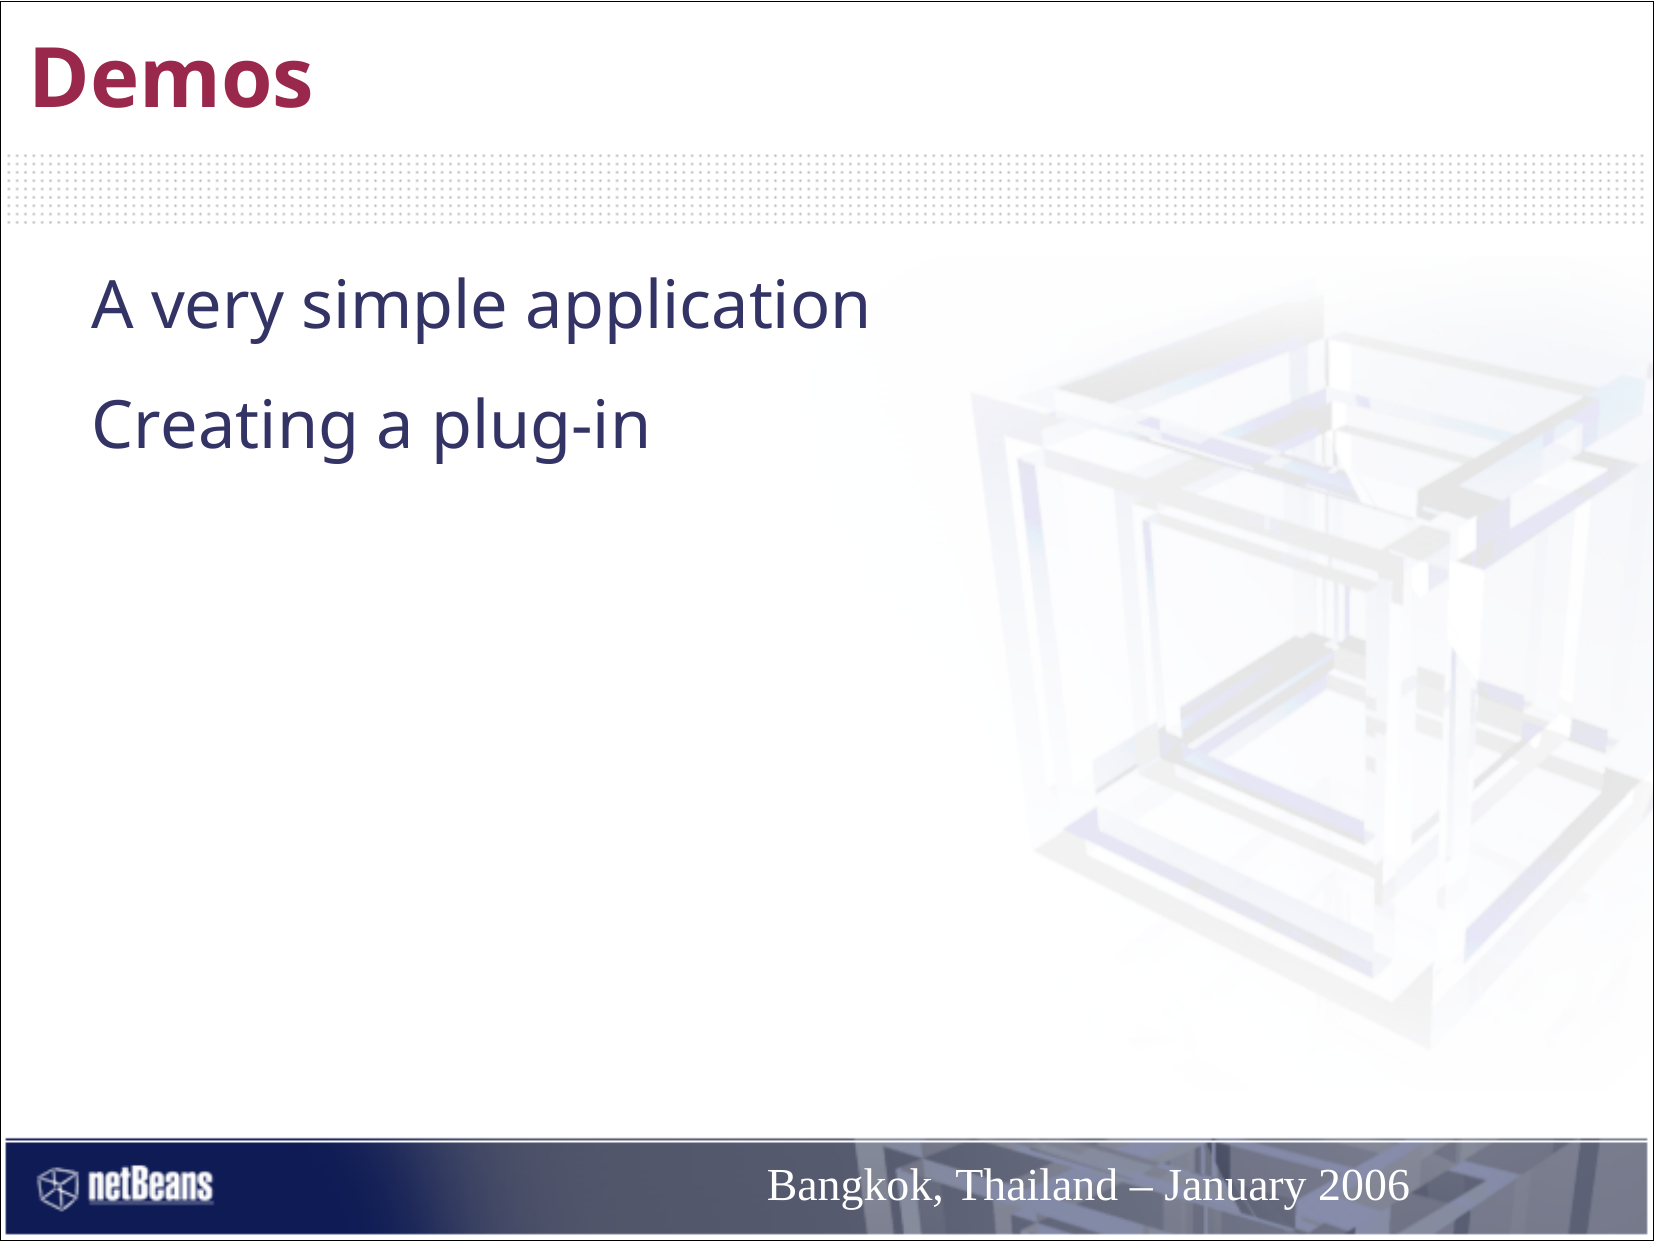

# Demos
A very simple application
Creating a plug-in